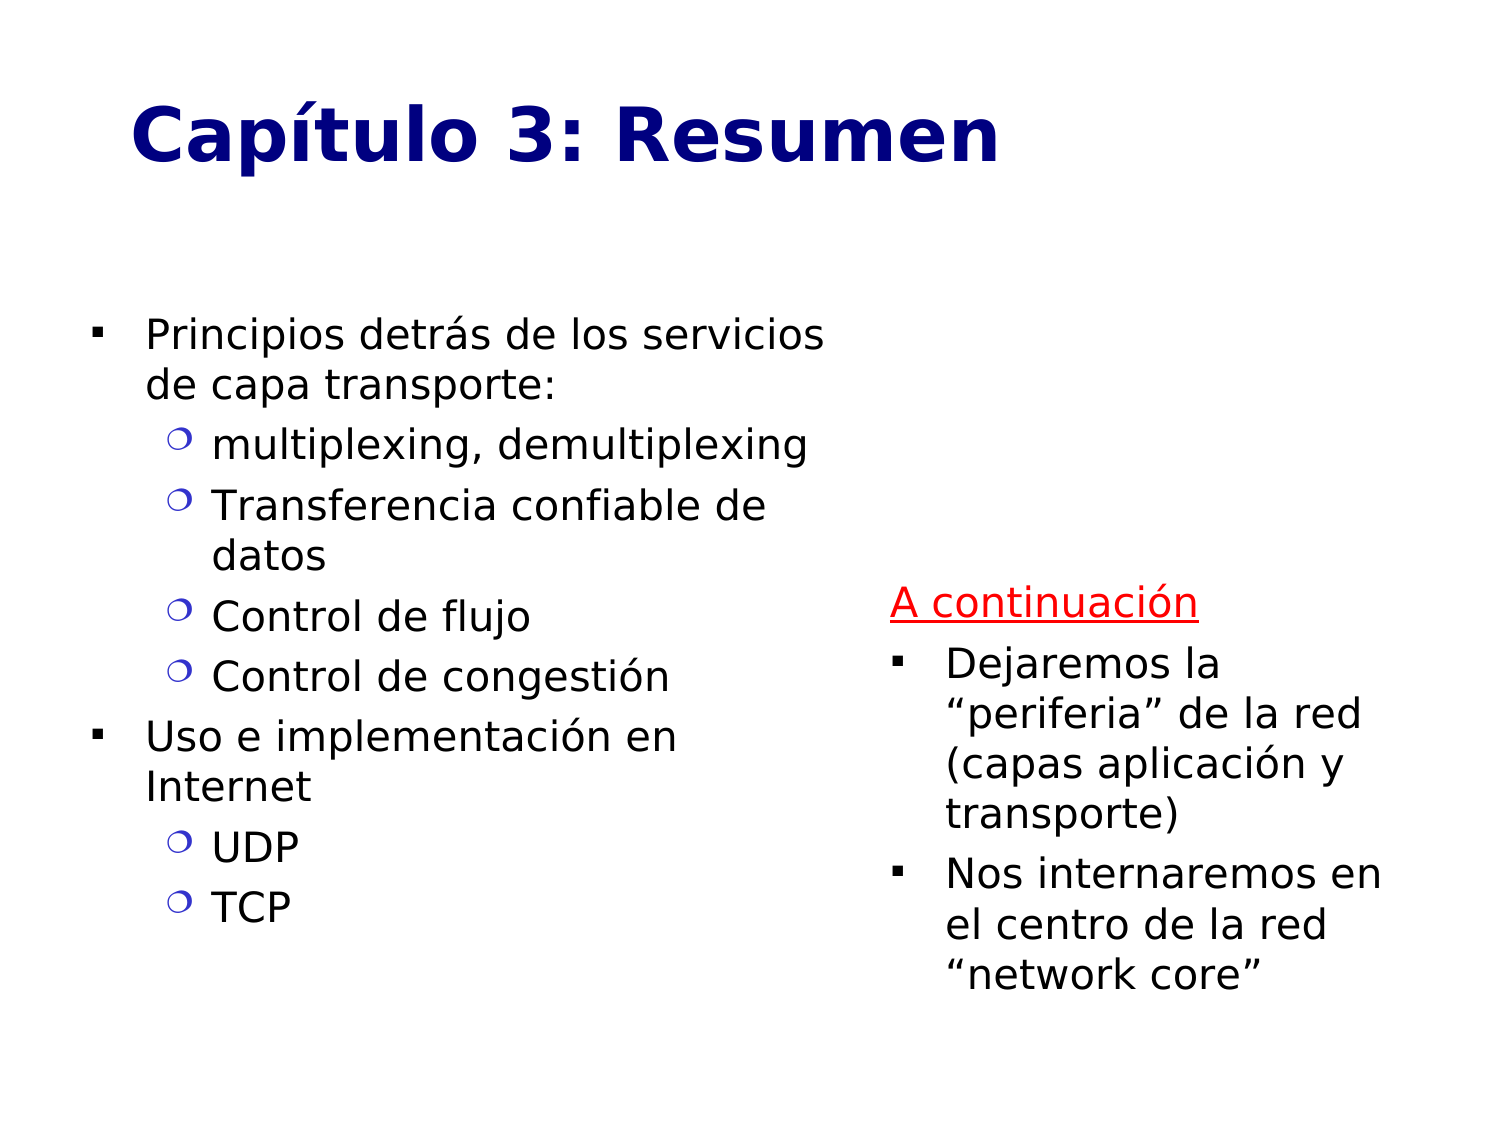

# Capítulo 3: Resumen
Principios detrás de los servicios de capa transporte:
multiplexing, demultiplexing
Transferencia confiable de datos
Control de flujo
Control de congestión
Uso e implementación en Internet
UDP
TCP
A continuación
Dejaremos la “periferia” de la red (capas aplicación y transporte)
Nos internaremos en el centro de la red “network core”